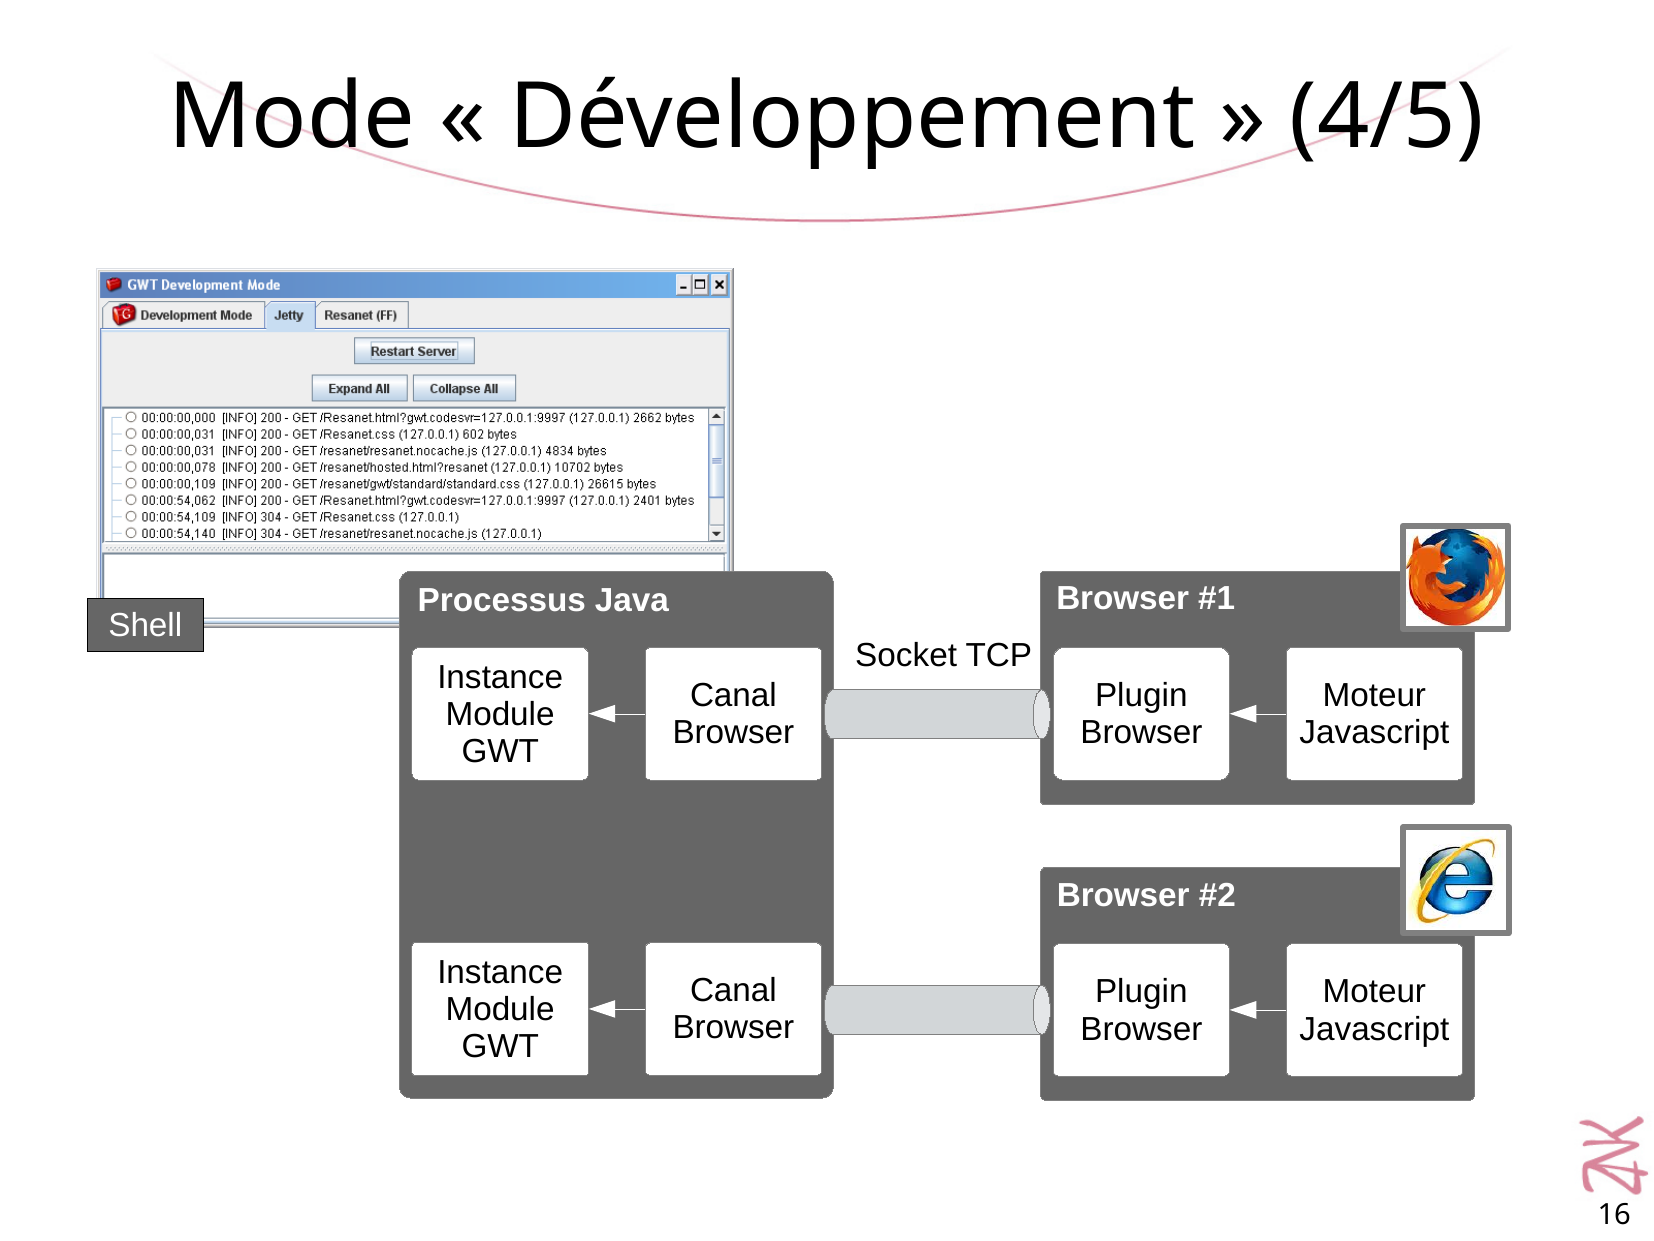

# Mode « Développement » (4/5)
Processus Java
Browser #1
Plugin
Browser
Moteur
Javascript
Shell
Socket TCP
Instance
Module
GWT
Canal
Browser
Browser #2
Plugin
Browser
Moteur
Javascript
Instance
Module
GWT
Canal
Browser
16